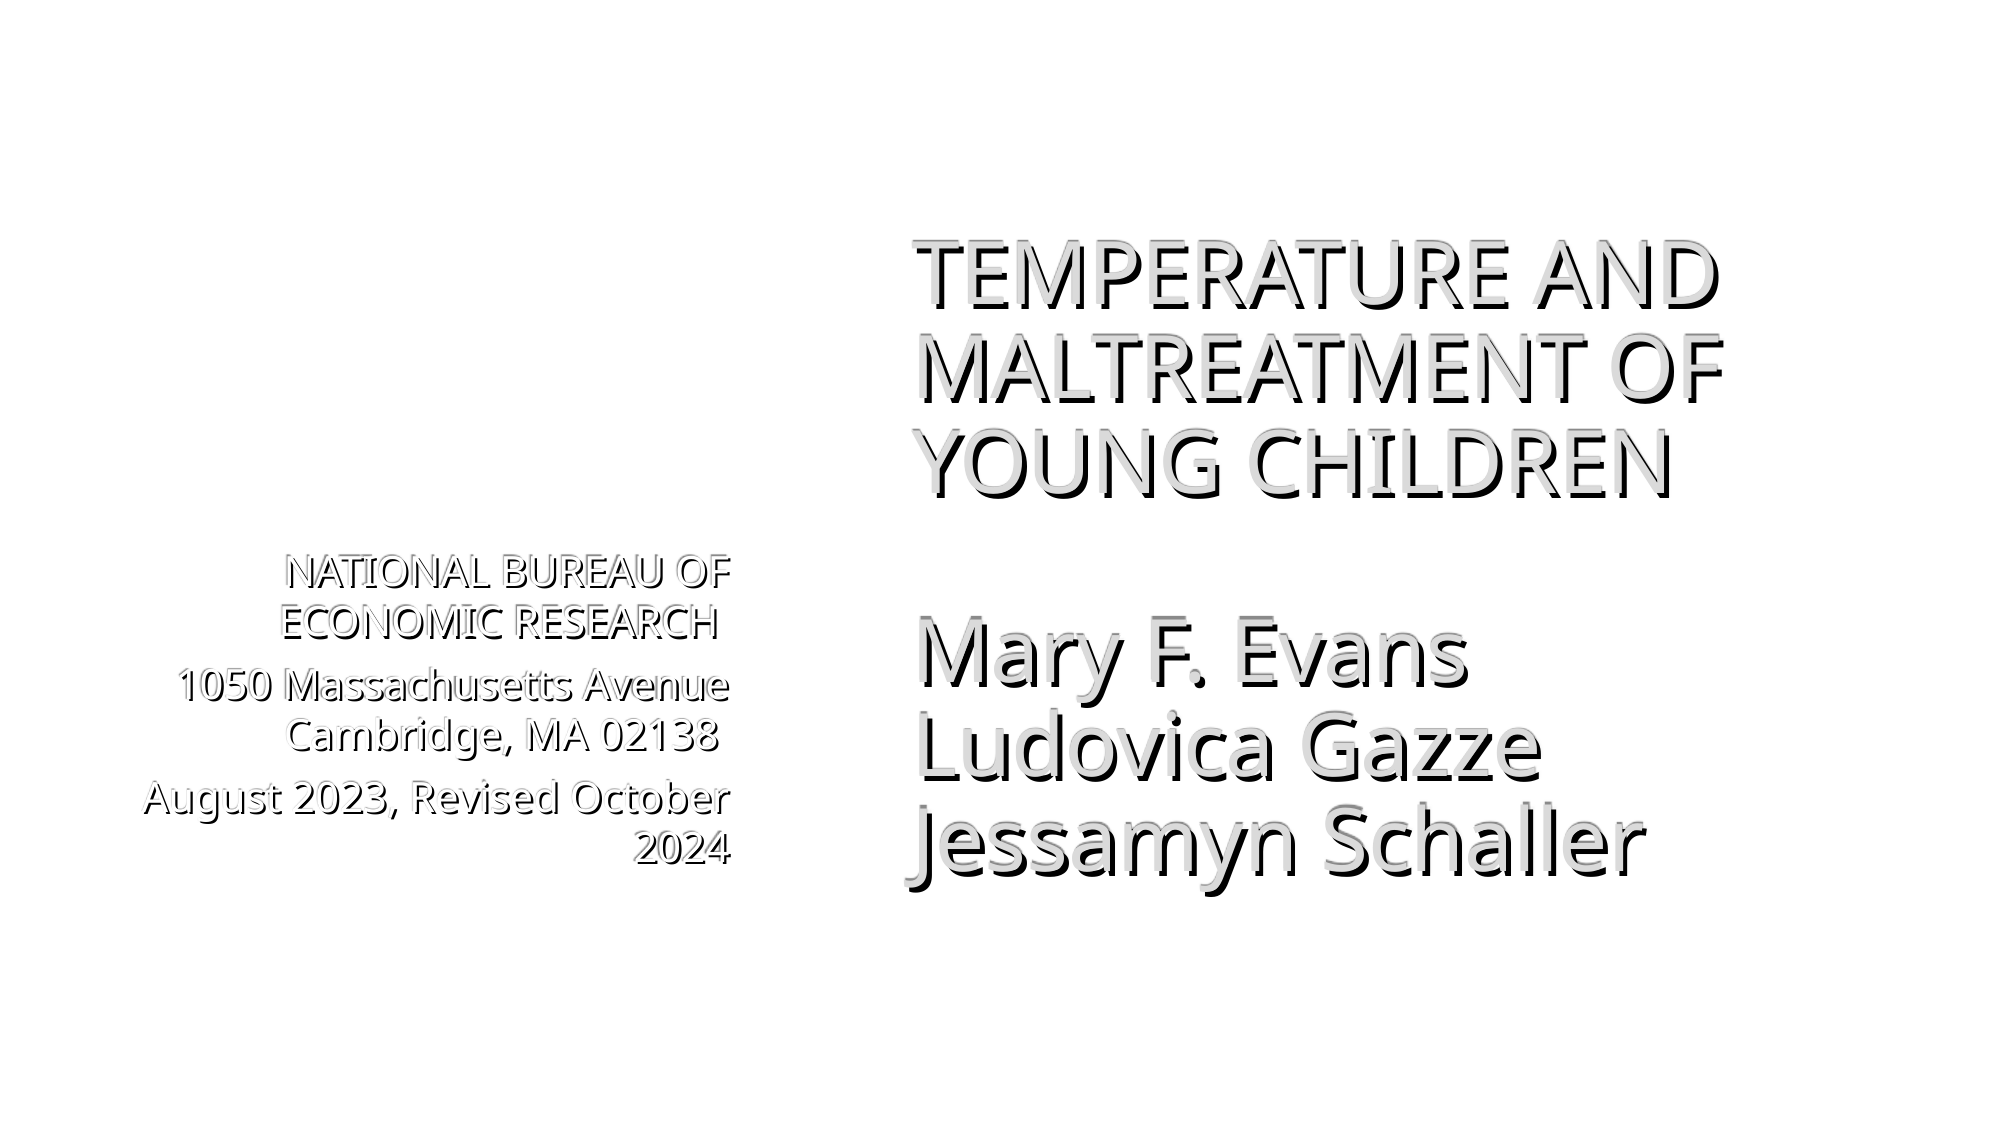

# TEMPERATURE AND MALTREATMENT OF YOUNG CHILDREN Mary F. Evans Ludovica Gazze Jessamyn Schaller
Lucas Simatovic
Ahmed-Zakaria Hedroug
NATIONAL BUREAU OF ECONOMIC RESEARCH
1050 Massachusetts Avenue Cambridge, MA 02138
August 2023, Revised October 2024